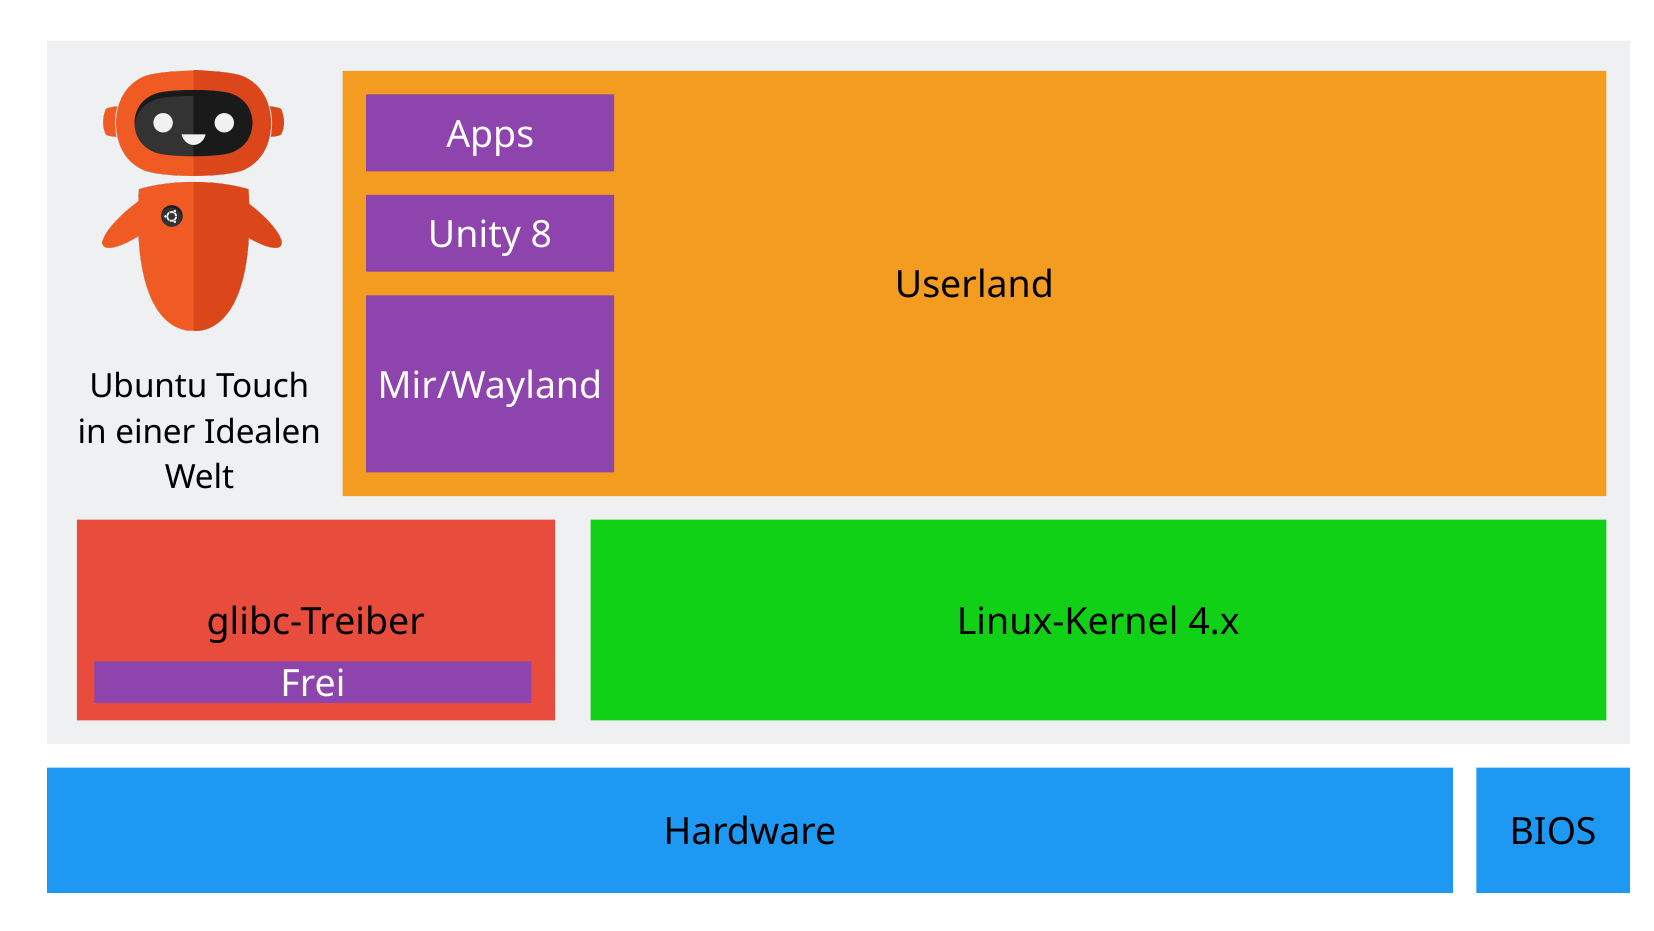

Userland
Apps
Unity 8
Mir/Wayland
Ubuntu Touch
in einer Idealen
Welt
glibc-Treiber
Linux-Kernel 4.x
Frei
Hardware
BIOS